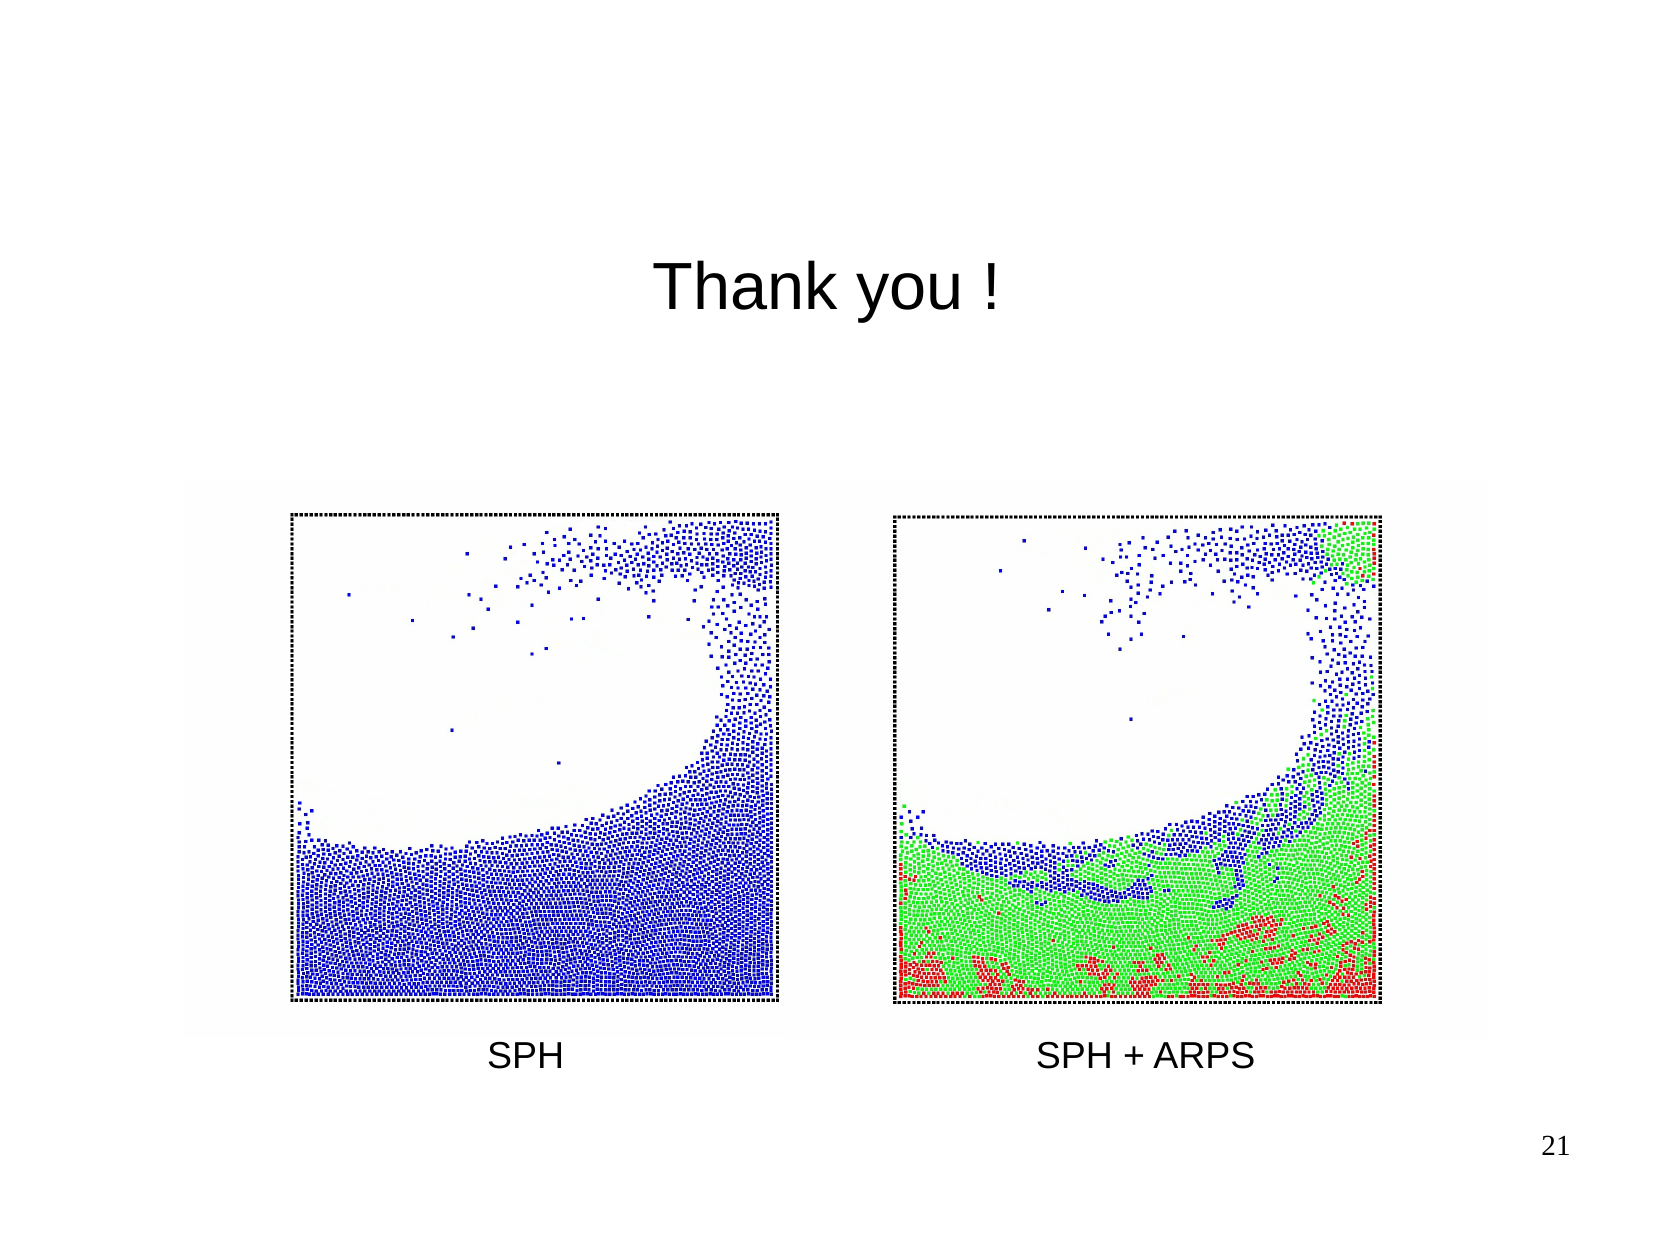

# Thank you !
SPH
SPH + ARPS
21